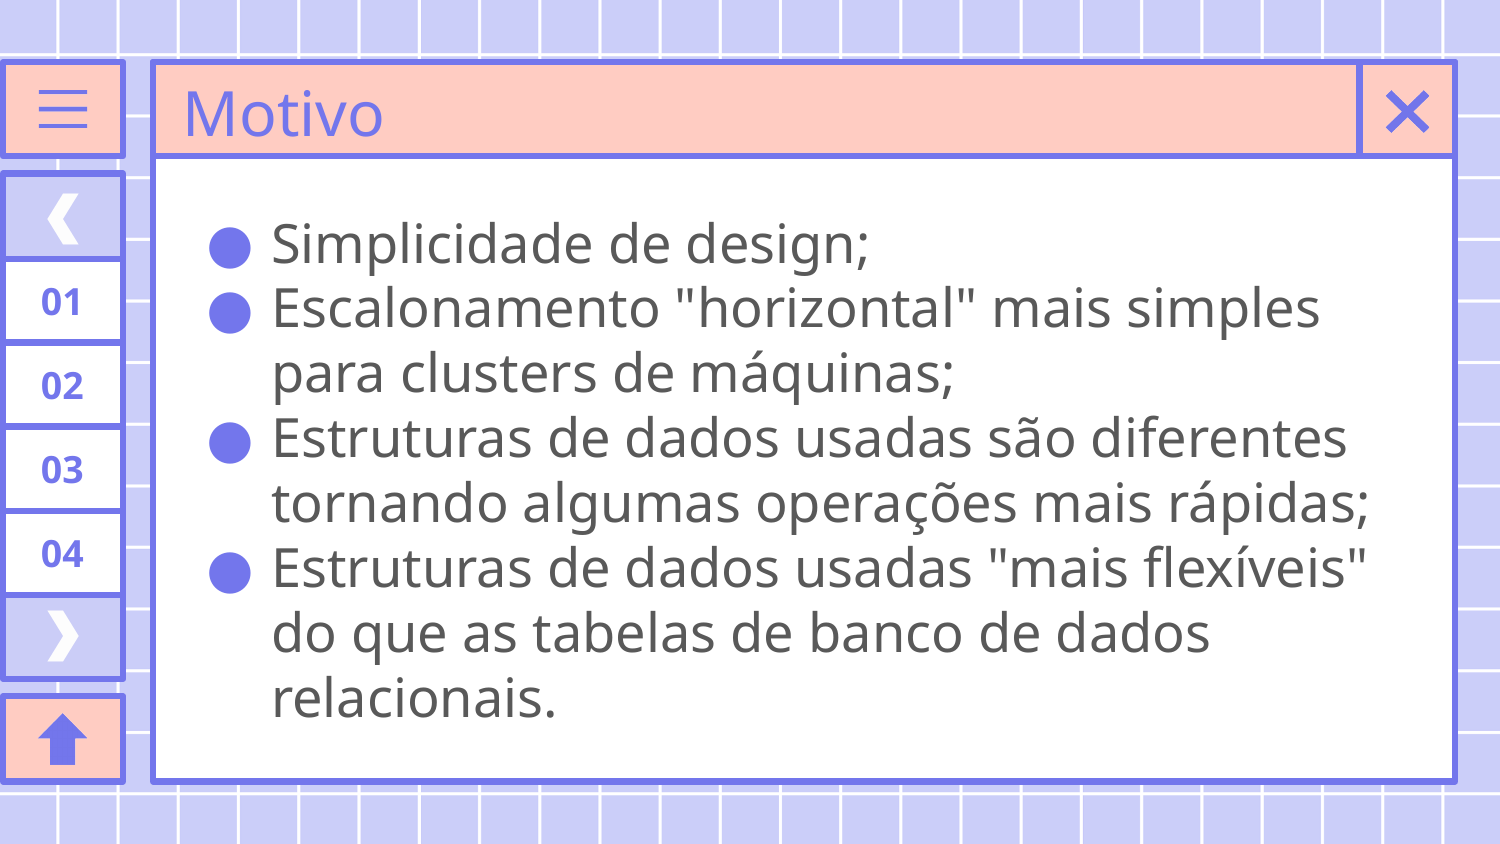

# Motivo
Simplicidade de design;
Escalonamento "horizontal" mais simples para clusters de máquinas;
Estruturas de dados usadas são diferentes tornando algumas operações mais rápidas;
Estruturas de dados usadas "mais flexíveis" do que as tabelas de banco de dados relacionais.
01
02
03
04